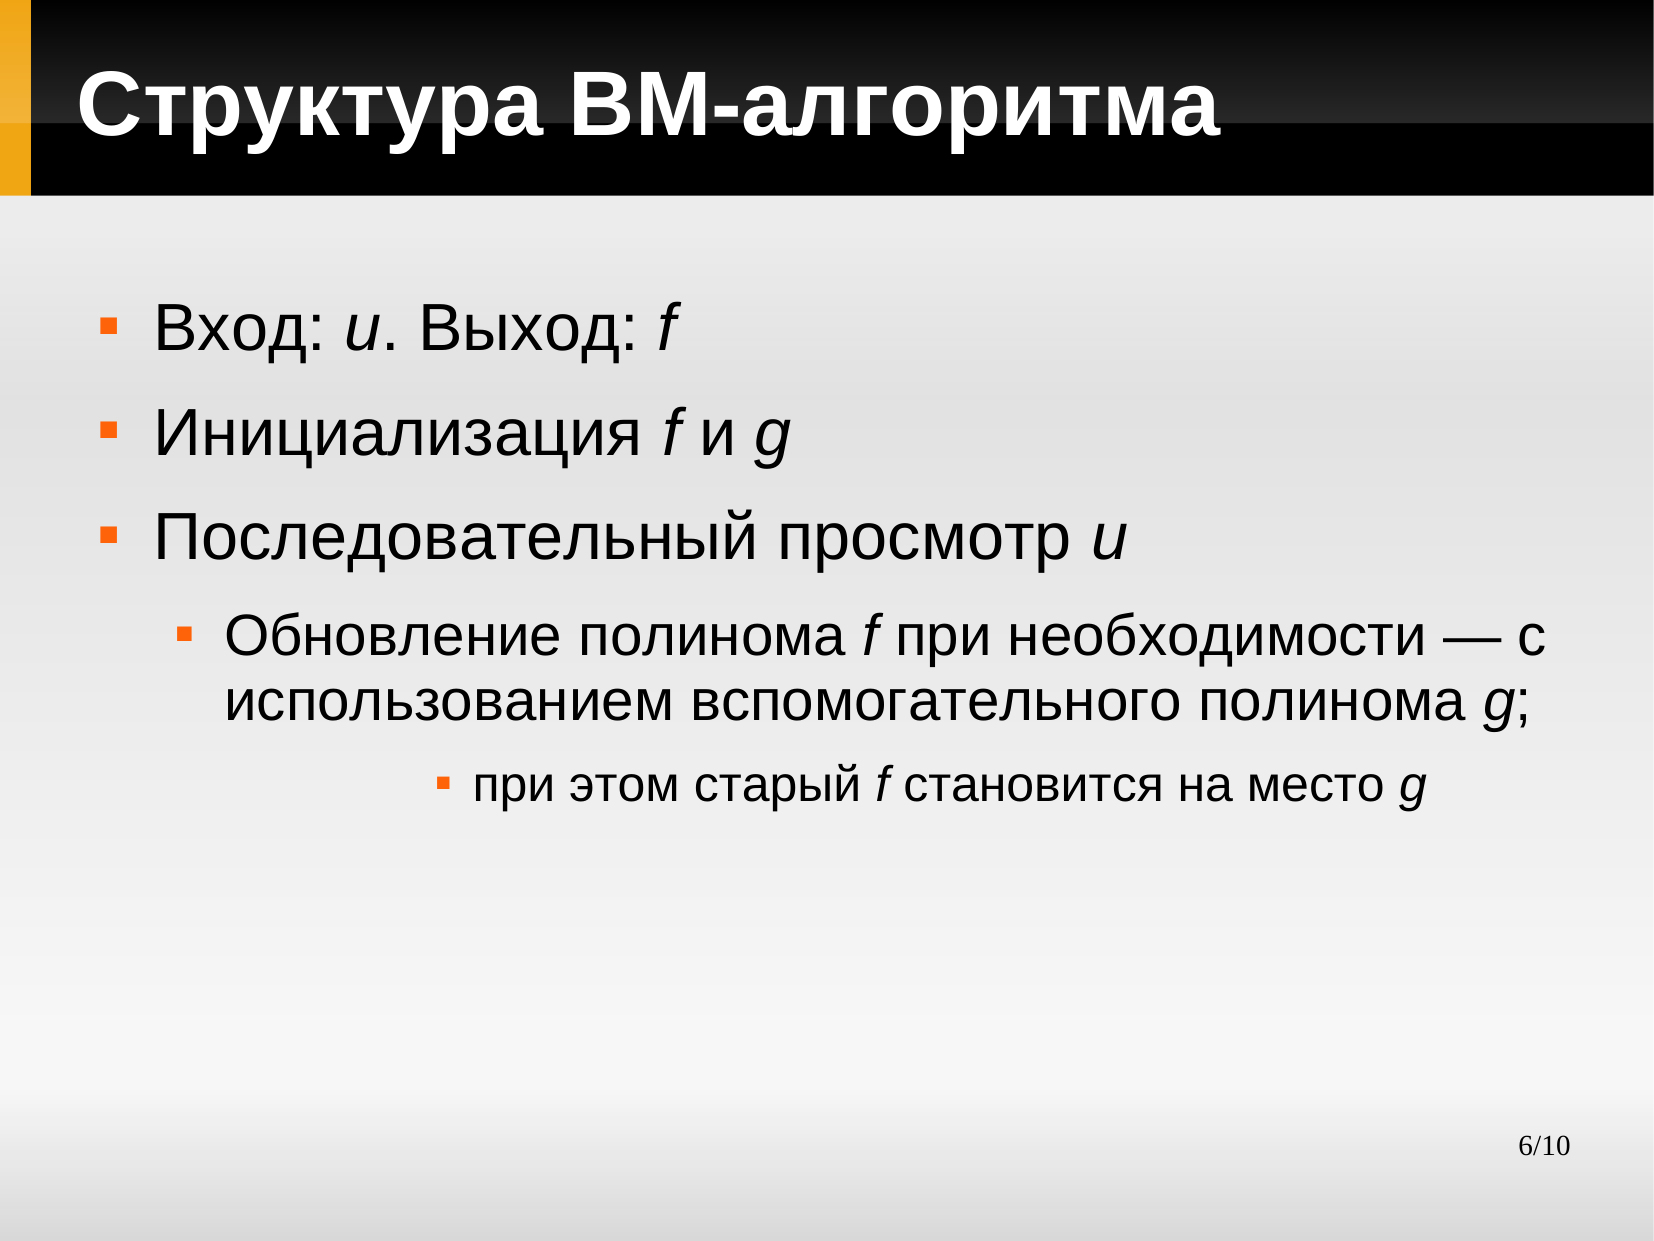

# Структура BM-алгоритма
Вход: u. Выход: f
Инициализация f и g
Последовательный просмотр u
Обновление полинома f при необходимости — с использованием вспомогательного полинома g;
при этом старый f становится на место g
6